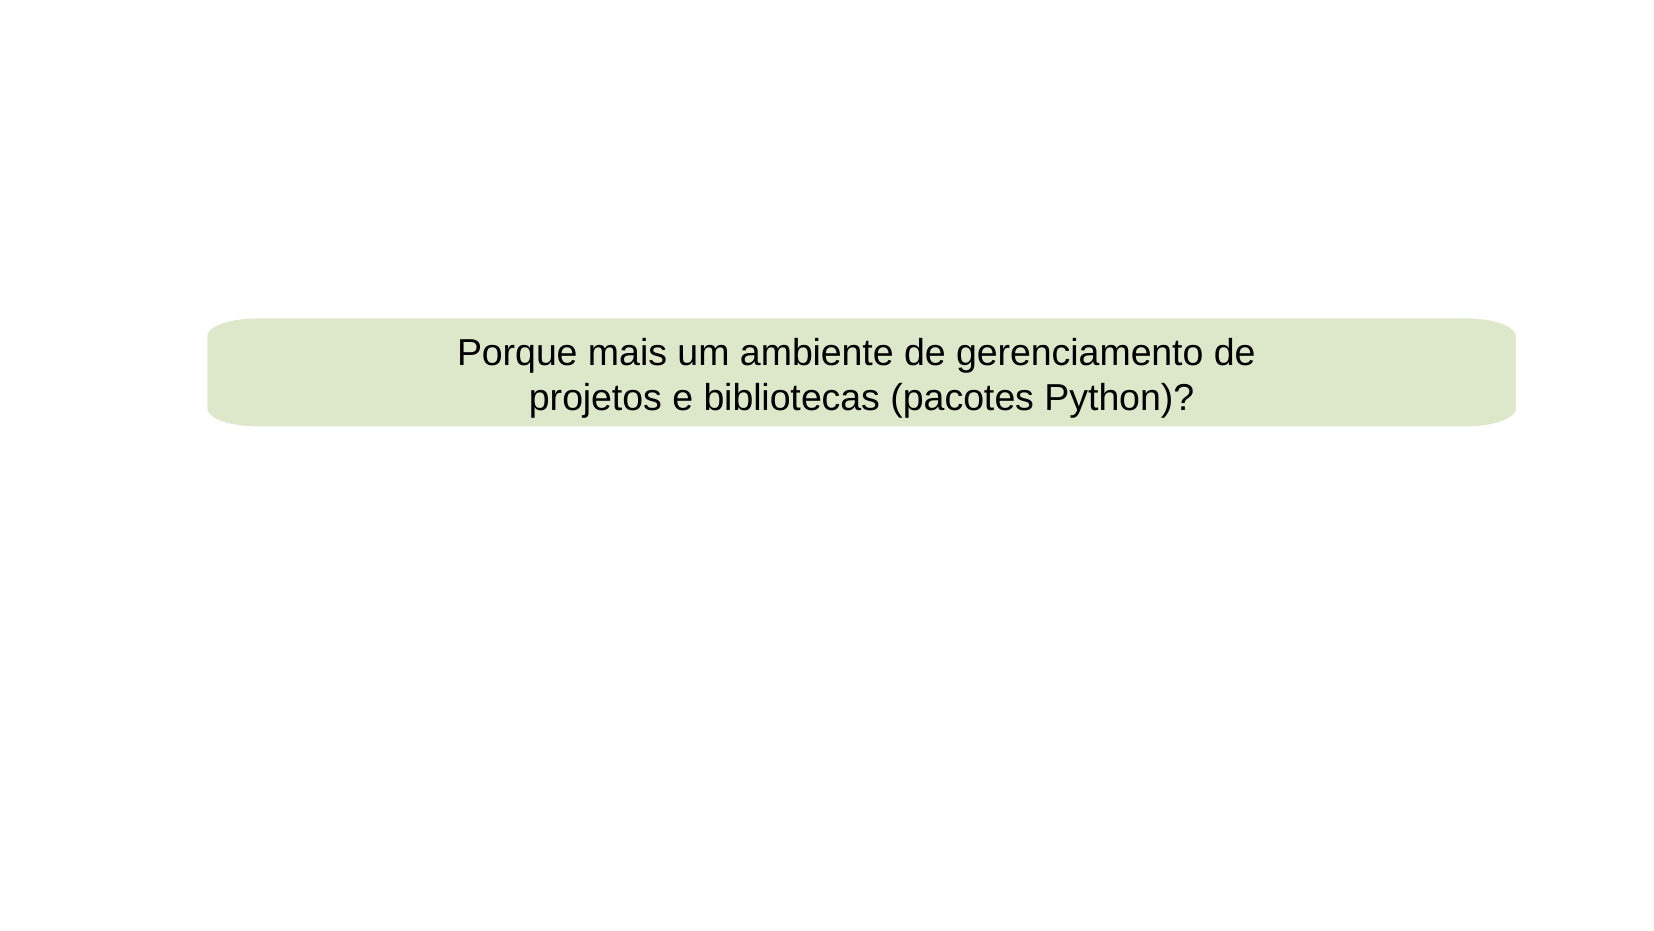

Porque mais um ambiente de gerenciamento de
projetos e bibliotecas (pacotes Python)?